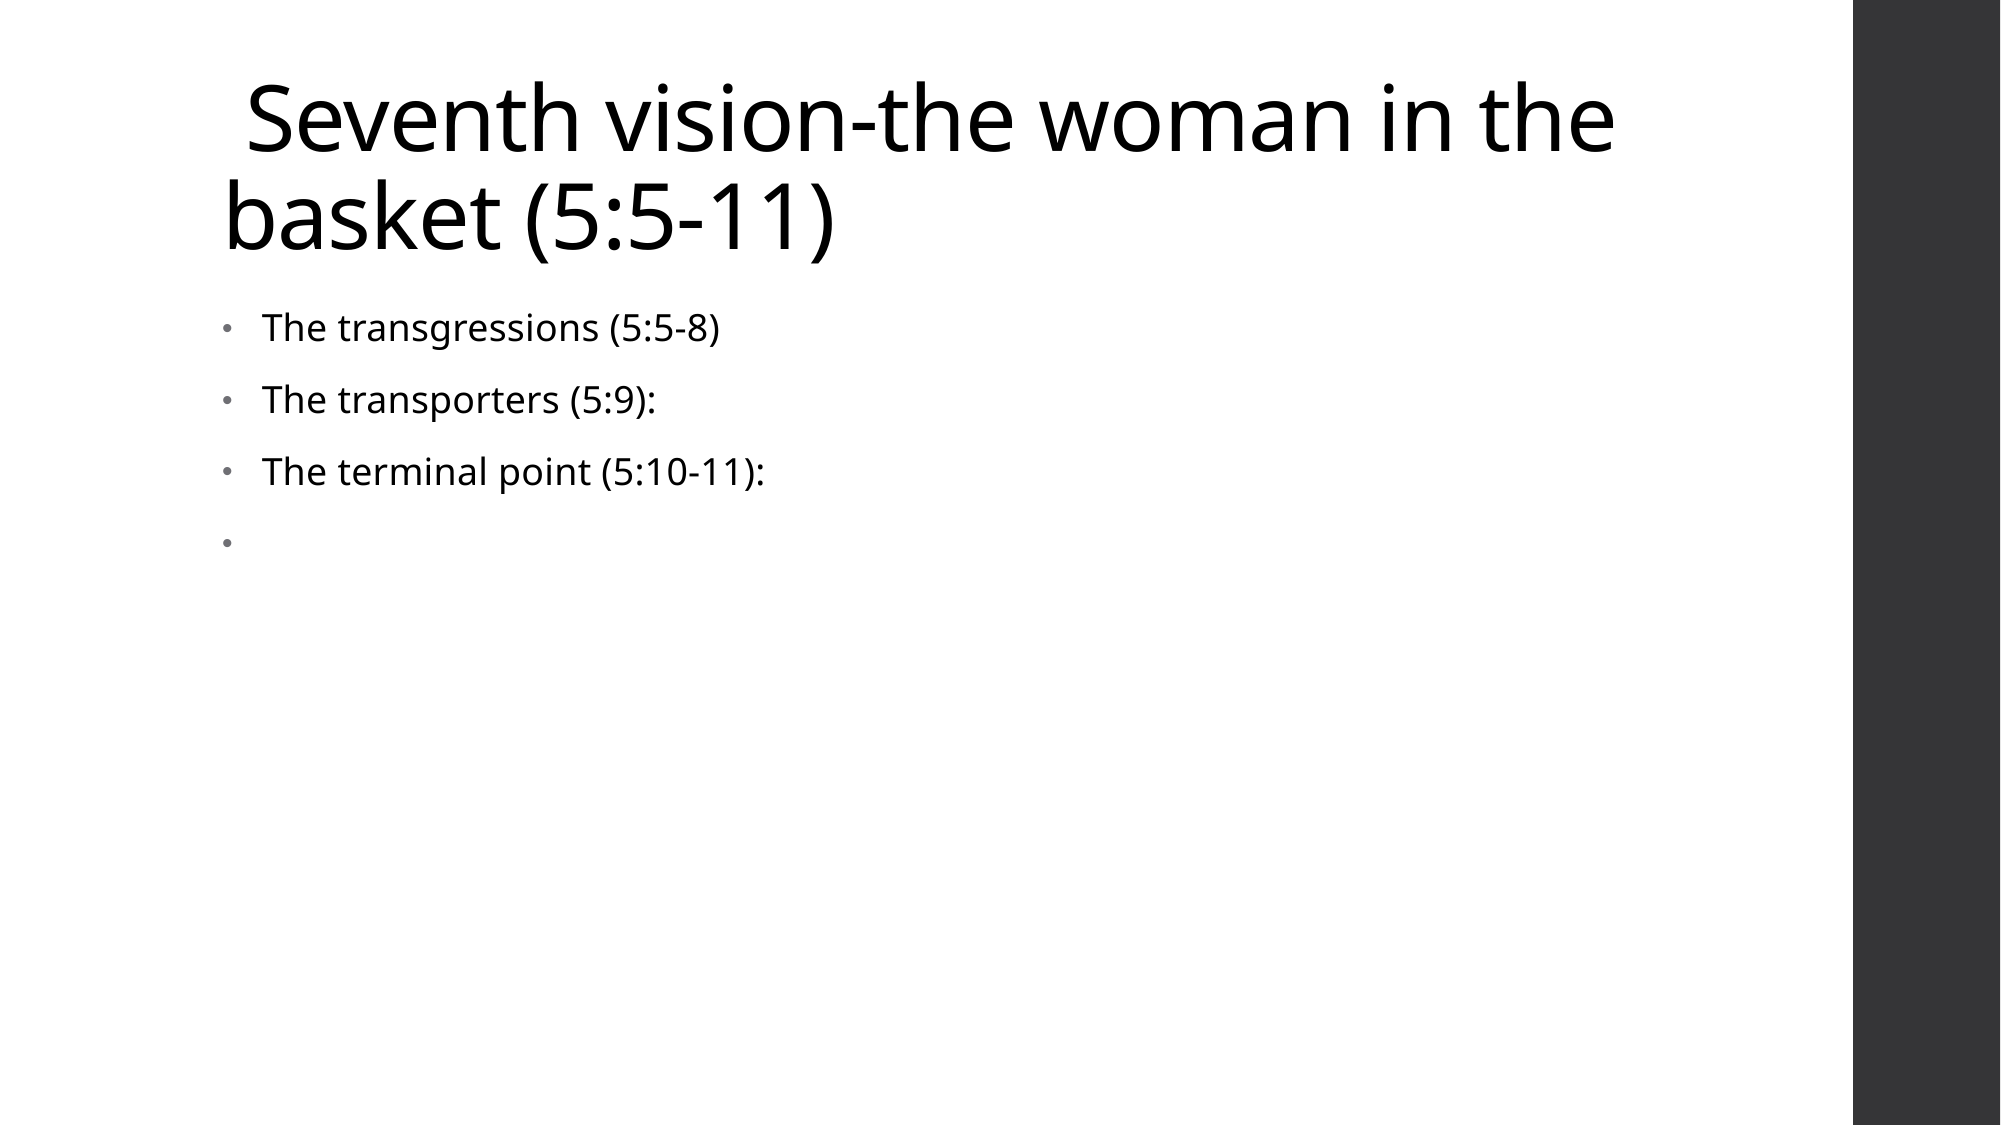

# Seventh vision-the woman in the basket (5:5-11)
 The transgressions (5:5-8)
 The transporters (5:9):
 The terminal point (5:10-11):